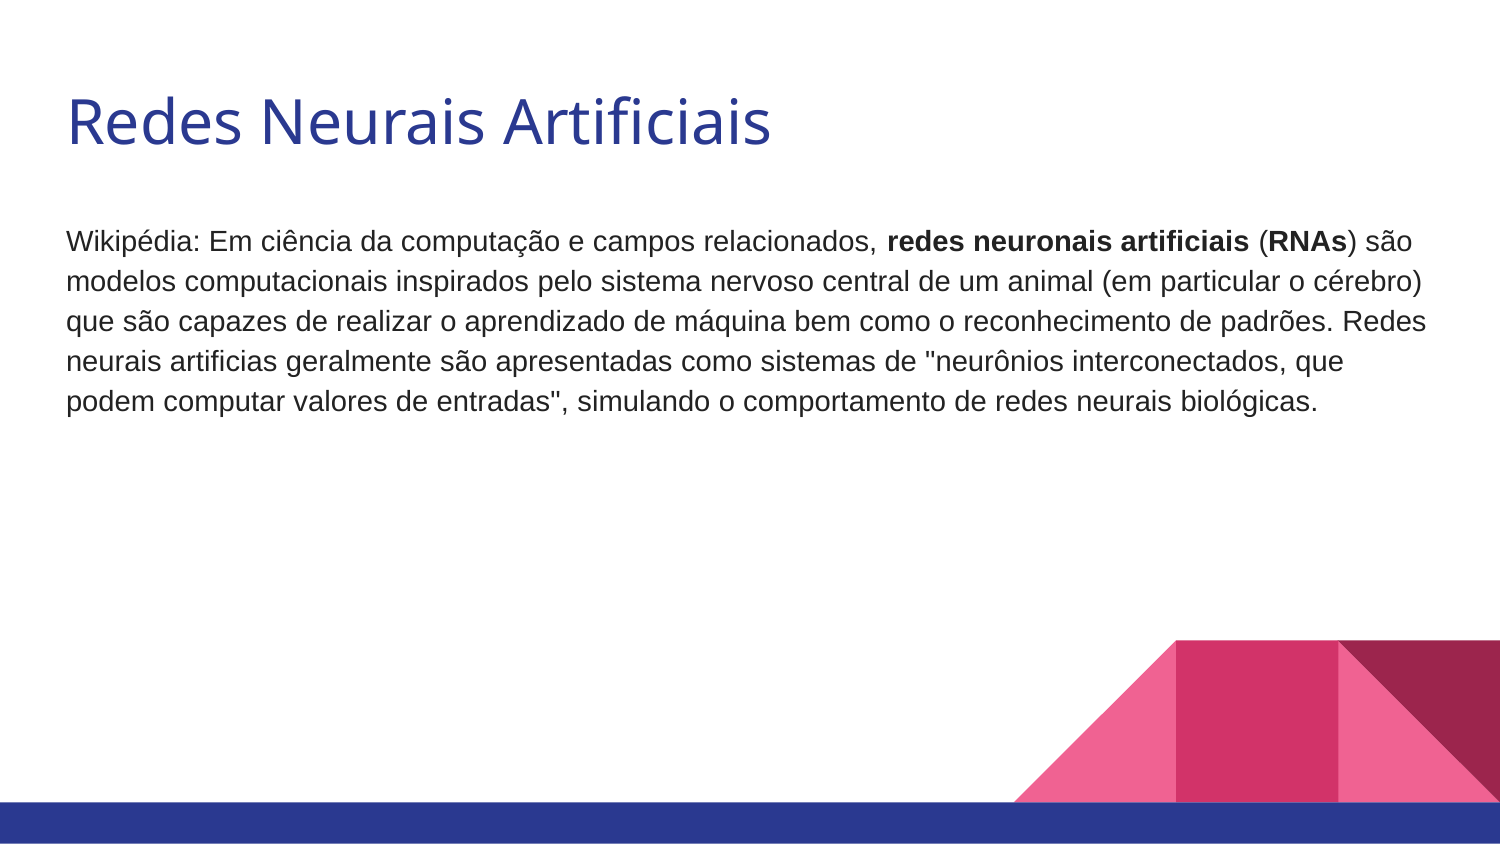

# Redes Neurais Artificiais
Wikipédia: Em ciência da computação e campos relacionados, redes neuronais artificiais (RNAs) são modelos computacionais inspirados pelo sistema nervoso central de um animal (em particular o cérebro) que são capazes de realizar o aprendizado de máquina bem como o reconhecimento de padrões. Redes neurais artificias geralmente são apresentadas como sistemas de "neurônios interconectados, que podem computar valores de entradas", simulando o comportamento de redes neurais biológicas.